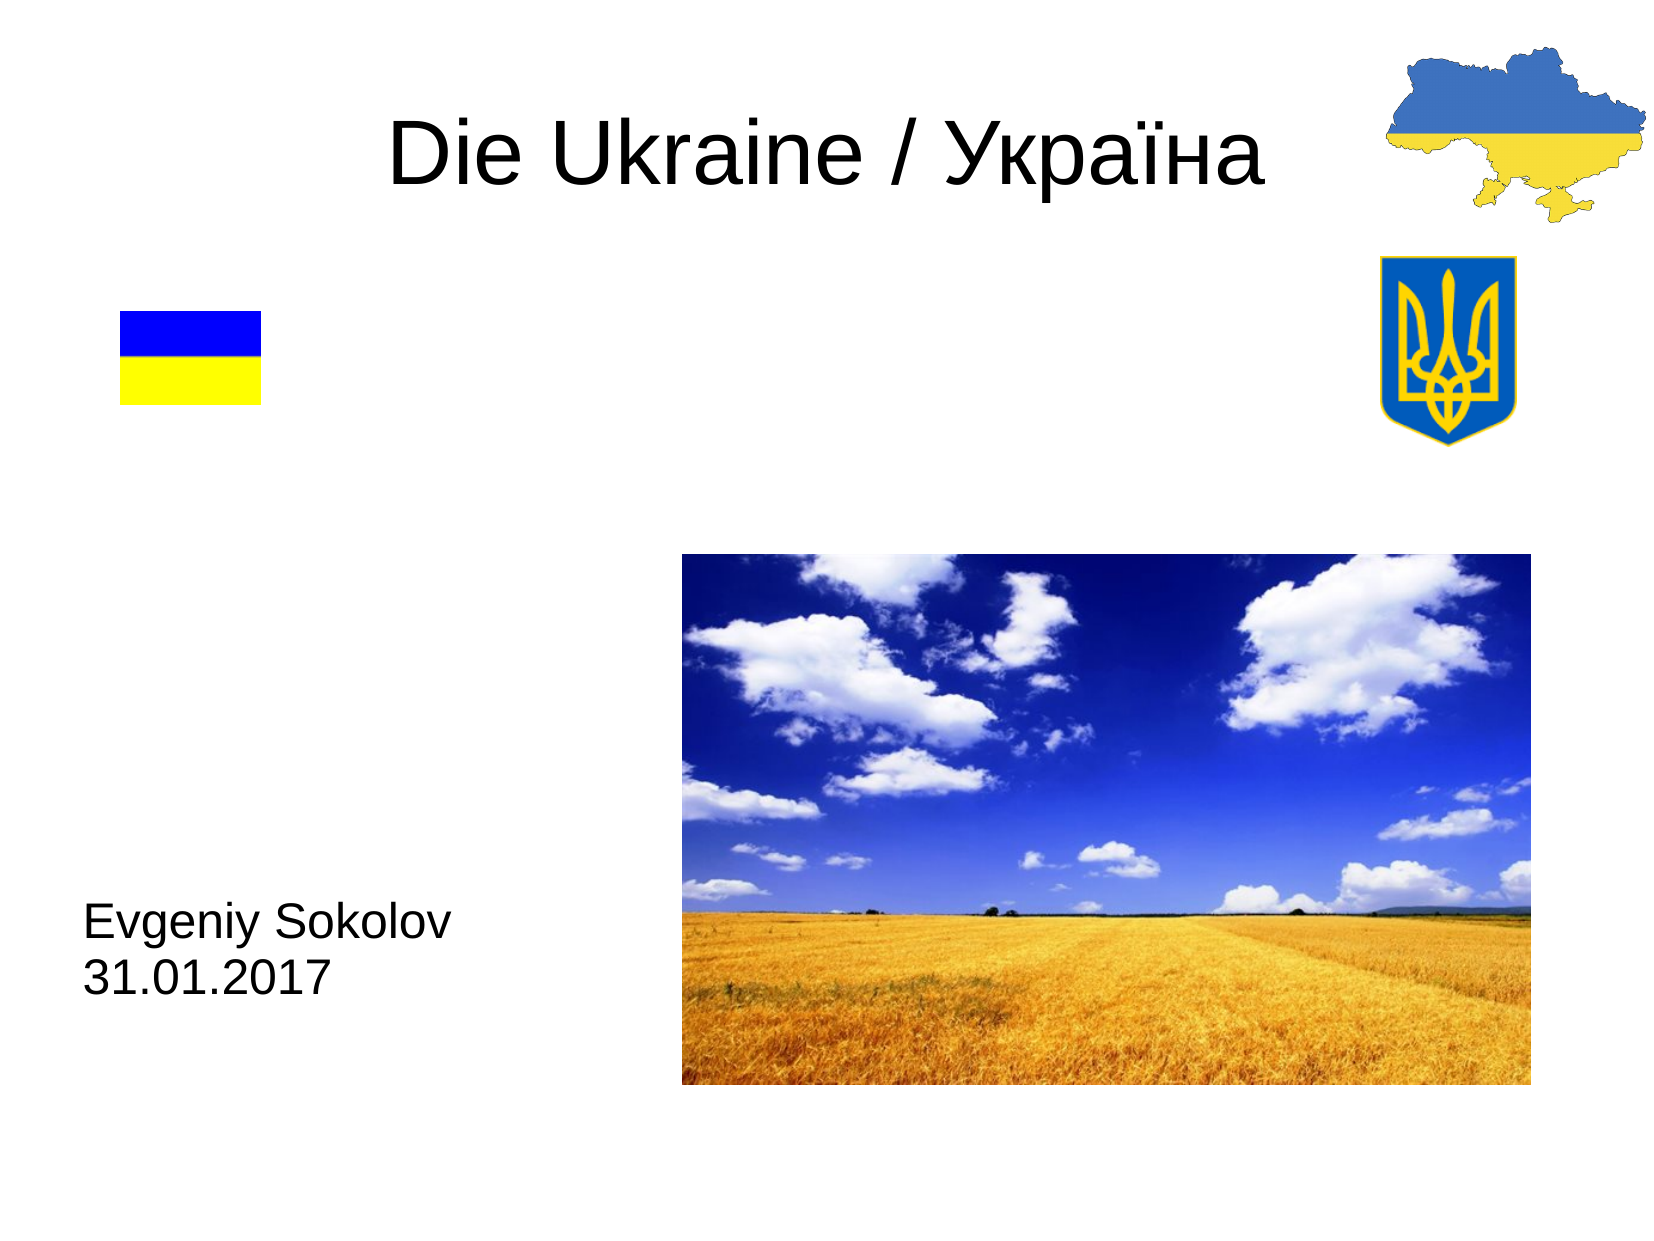

# Die Ukraine / Україна
Evgeniy Sokolov
31.01.2017